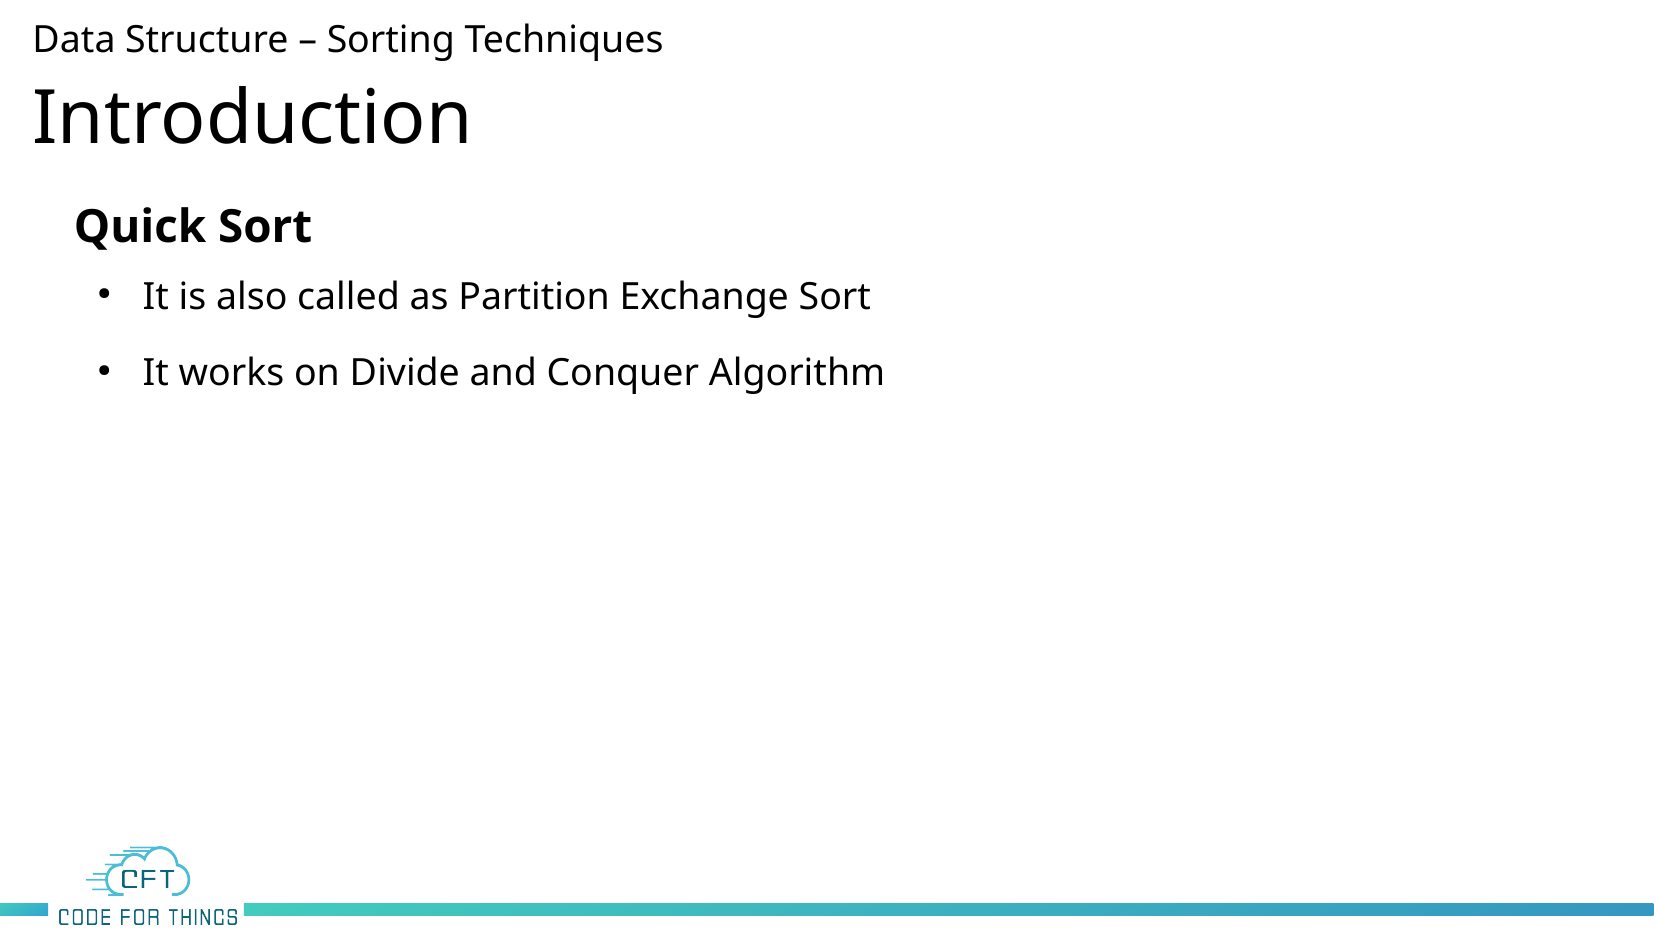

# Data Structure – Sorting Techniques Introduction
 Quick Sort
 It is also called as Partition Exchange Sort
 It works on Divide and Conquer Algorithm